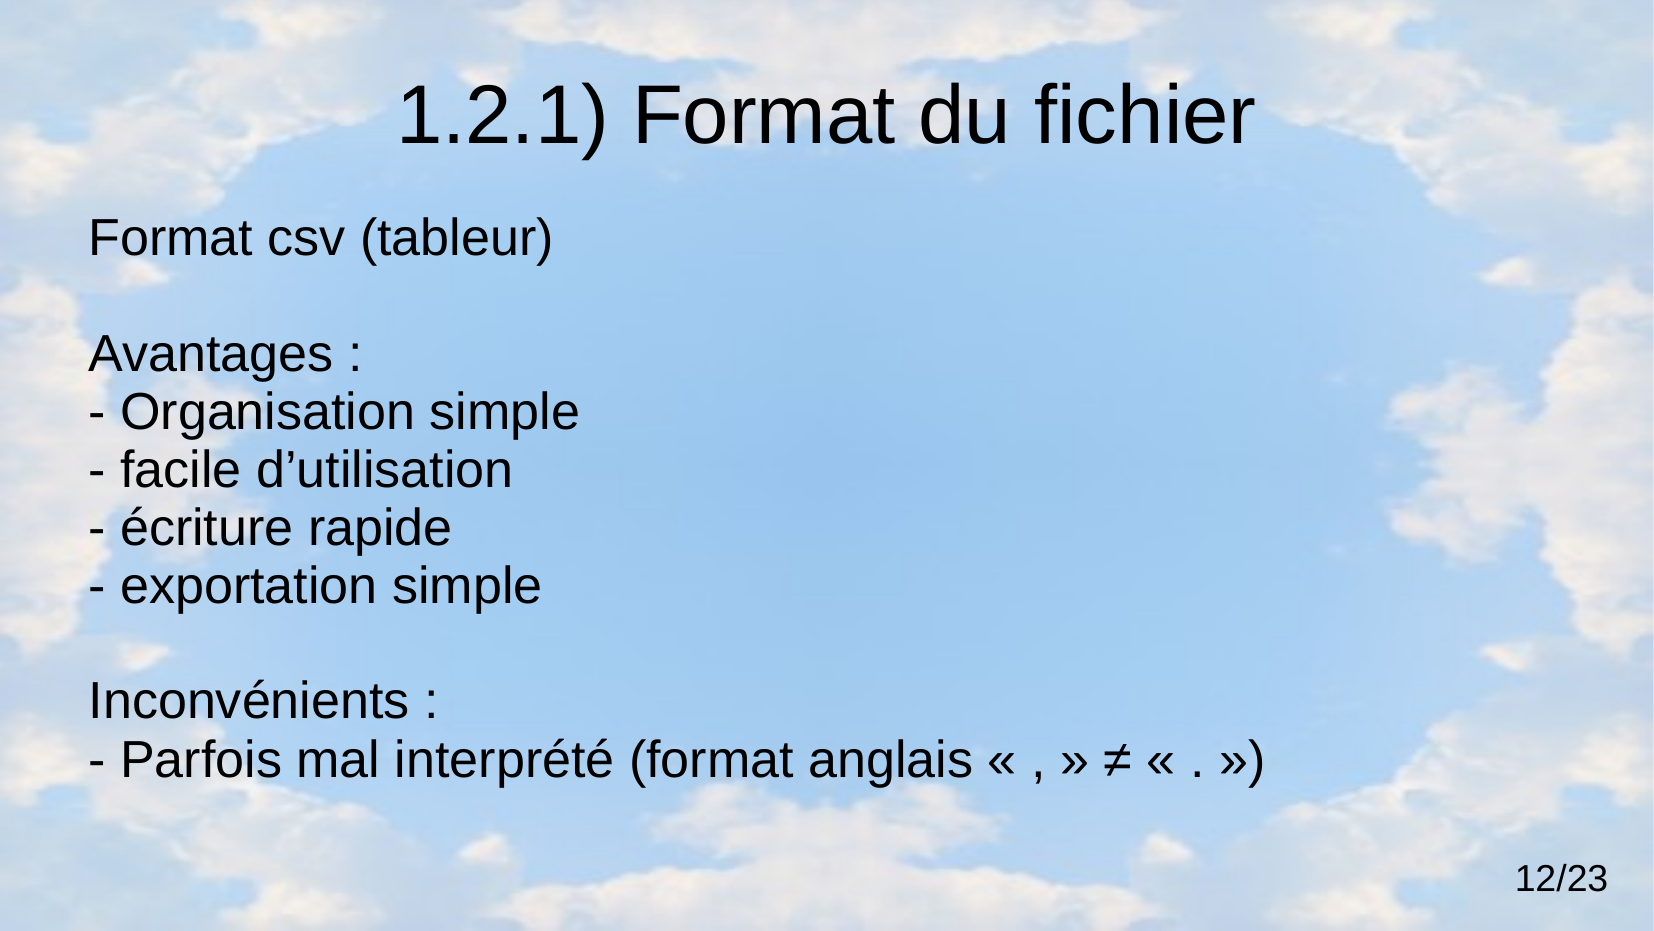

# 1.2.1) Format du fichier
Format csv (tableur)
Avantages :
- Organisation simple
- facile d’utilisation
- écriture rapide
- exportation simple
Inconvénients :
- Parfois mal interprété (format anglais « , » ≠ « . »)